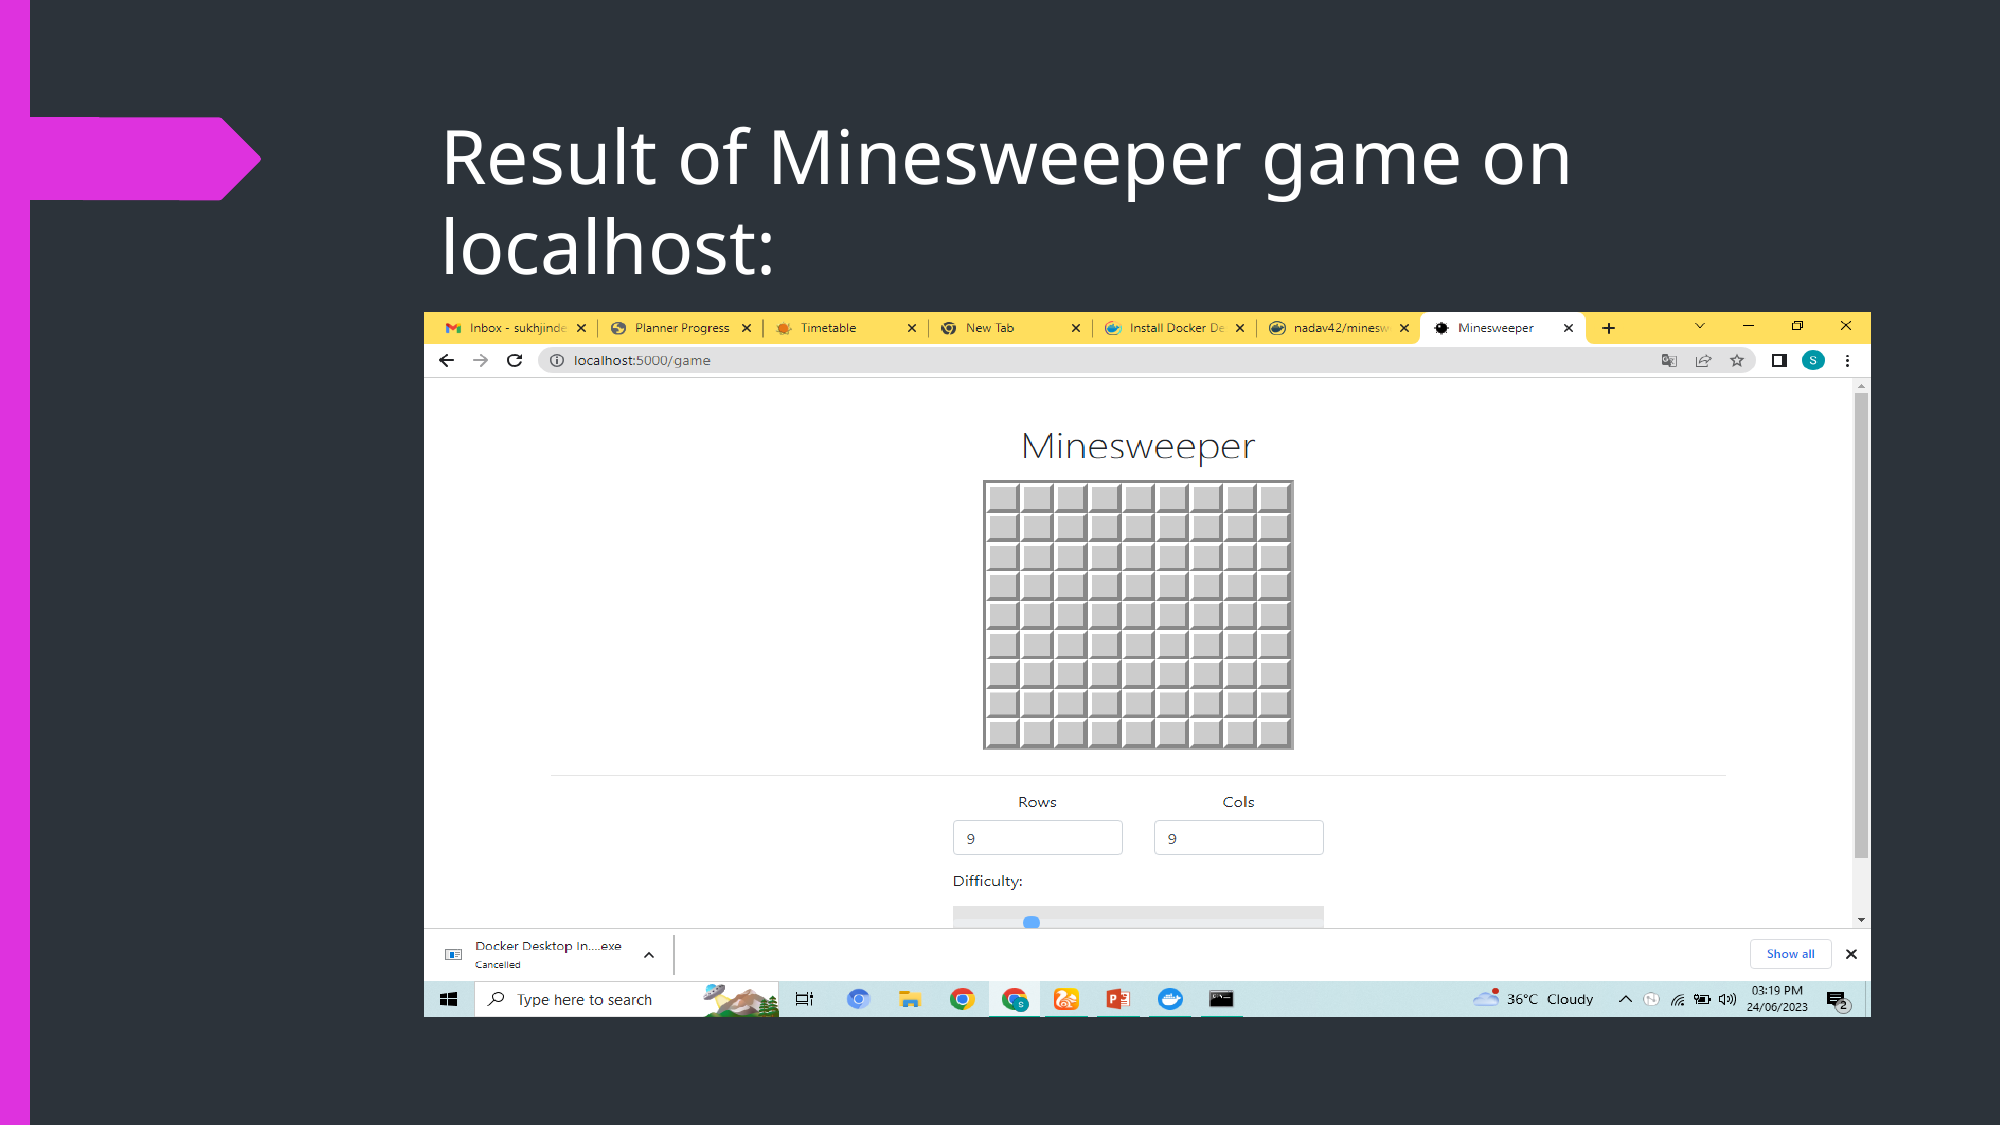

# Result of Minesweeper game on localhost: